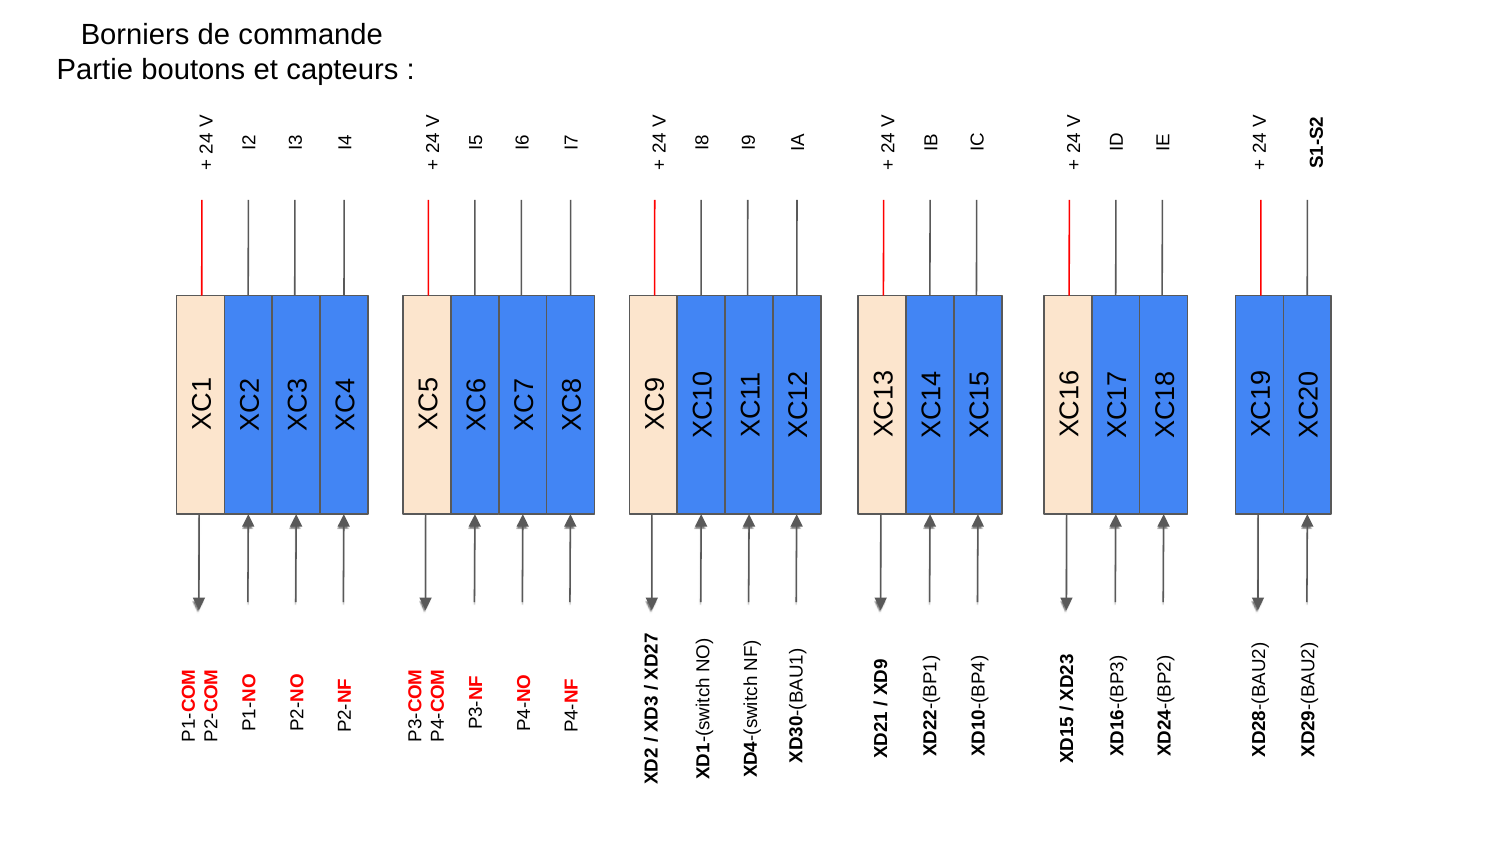

Borniers de commande
Partie boutons et capteurs :
+ 24 V
I2
I3
I4
+ 24 V
I5
I6
I7
+ 24 V
I8
I9
IA
+ 24 V
IB
IC
+ 24 V
ID
IE
+ 24 V
S1-S2
XC1
XC5
XC9
XC13
XC16
XC19
XC2
XC3
XC4
XC6
XC7
XC8
XC10
XC11
XC12
XC14
XC15
XC17
XC18
XC20
P1-COM
P2-COM
P3-COM
P4-COM
XD28-(BAU2)
XD29-(BAU2)
P1-NO
P2-NO
P3-NF
P4-NO
XD30-(BAU1)
XD22-(BP1)
XD10-(BP4)
XD16-(BP3)
XD24-(BP2)
P2-NF
P4-NF
XD2 / XD3 / XD27
XD1-(switch NO)
XD4-(switch NF)
XD21 / XD9
XD15 / XD23